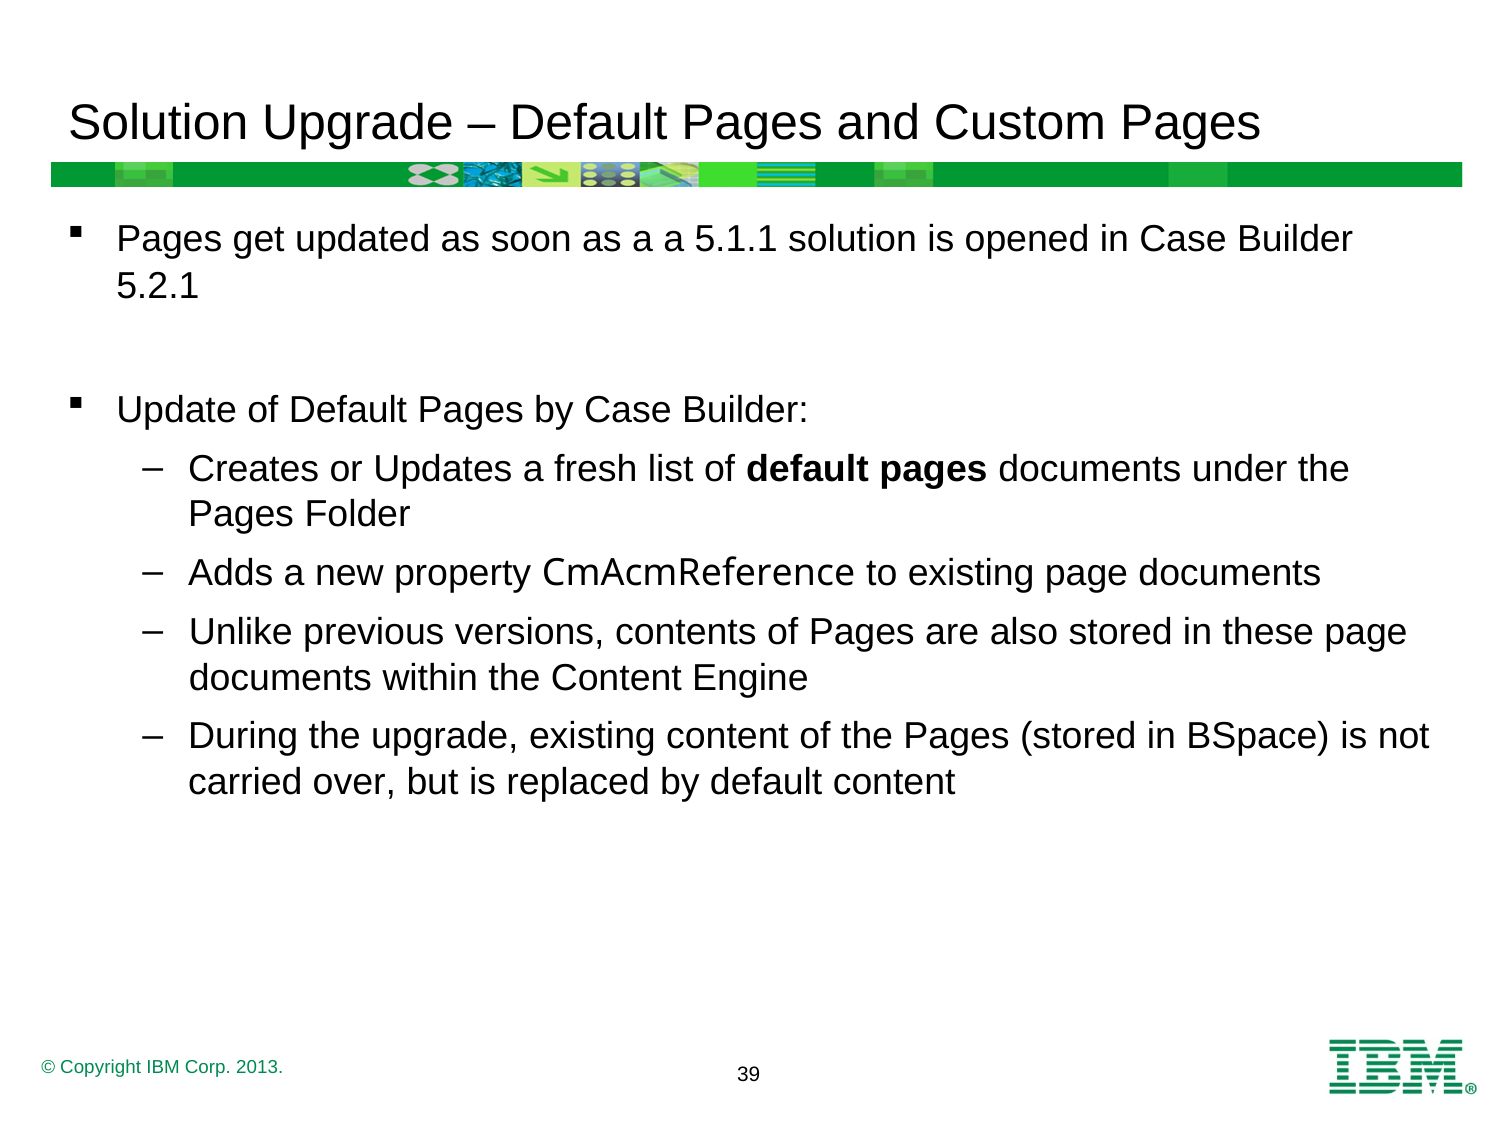

# Solution Upgrade – Default Pages and Custom Pages
Pages get updated as soon as a a 5.1.1 solution is opened in Case Builder 5.2.1
Update of Default Pages by Case Builder:
Creates or Updates a fresh list of default pages documents under the Pages Folder
Adds a new property CmAcmReference to existing page documents
Unlike previous versions, contents of Pages are also stored in these page documents within the Content Engine
During the upgrade, existing content of the Pages (stored in BSpace) is not carried over, but is replaced by default content
39